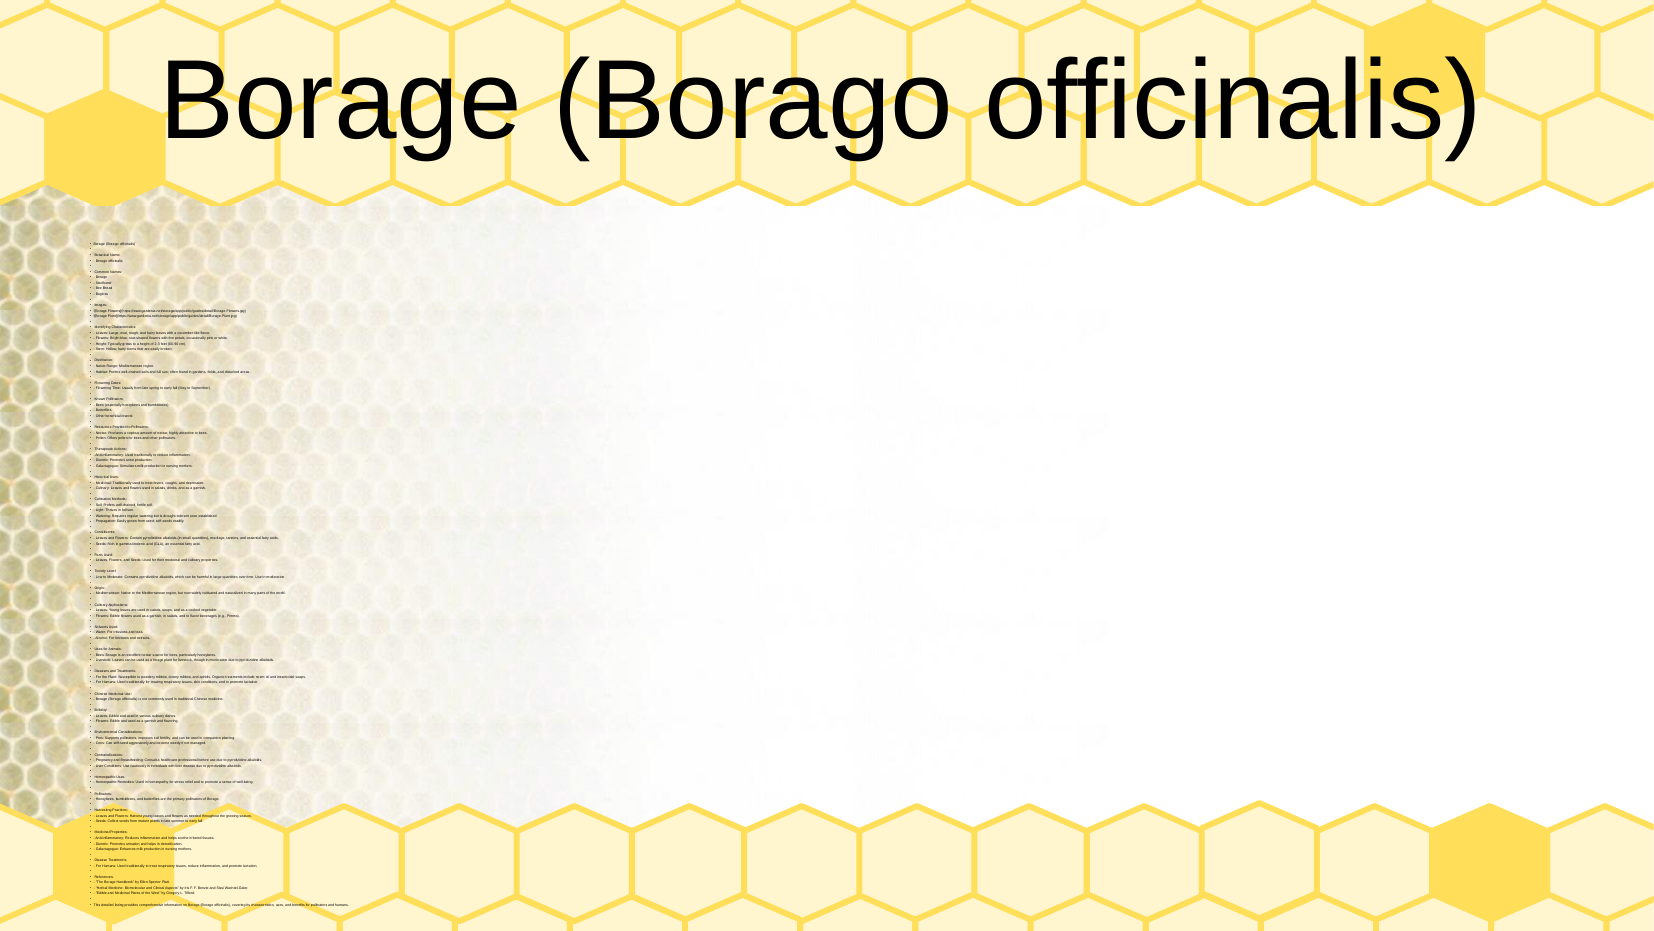

# Borage (Borago officinalis)
Borage (Borago officinalis)
 Botanical Name:
- Borago officinalis
 Common Names:
- Borage
- Starflower
- Bee Bread
- Bugloss
 Images:
 Identifying Characteristics:
- Leaves: Large, oval, rough, and hairy leaves with a cucumber-like flavor.
- Flowers: Bright blue, star-shaped flowers with five petals, occasionally pink or white.
- Height: Typically grows to a height of 2-3 feet (60-90 cm).
- Stem: Hollow, hairy stems that are easily broken.
 Distribution:
- Native Range: Mediterranean region.
- Habitat: Prefers well-drained soils and full sun; often found in gardens, fields, and disturbed areas.
 Flowering Dates:
- Flowering Time: Usually from late spring to early fall (May to September).
 Known Pollinators:
- Bees (especially honeybees and bumblebees)
- Butterflies
- Other beneficial insects
 Resources Provided to Pollinators:
- Nectar: Produces a copious amount of nectar, highly attractive to bees.
- Pollen: Offers pollen for bees and other pollinators.
 Therapeutic Actions:
- Anti-inflammatory: Used traditionally to reduce inflammation.
- Diuretic: Promotes urine production.
- Galactagogue: Stimulates milk production in nursing mothers.
 Historical Uses:
- Medicinal: Traditionally used to treat fevers, coughs, and depression.
- Culinary: Leaves and flowers used in salads, drinks, and as a garnish.
 Cultivation Methods:
- Soil: Prefers well-drained, fertile soil.
- Light: Thrives in full sun.
- Watering: Requires regular watering but is drought-tolerant once established.
- Propagation: Easily grown from seed; self-seeds readily.
 Constituents:
- Leaves and Flowers: Contain pyrrolizidine alkaloids (in small quantities), mucilage, tannins, and essential fatty acids.
- Seeds: Rich in gamma-linolenic acid (GLA), an essential fatty acid.
 Parts Used:
- Leaves, Flowers, and Seeds: Used for their medicinal and culinary properties.
 Toxicity Level:
- Low to Moderate: Contains pyrrolizidine alkaloids, which can be harmful in large quantities over time. Use in moderation.
 Origin:
- Mediterranean: Native to the Mediterranean region, but now widely cultivated and naturalized in many parts of the world.
 Culinary Applications:
- Leaves: Young leaves are used in salads, soups, and as a cooked vegetable.
- Flowers: Edible flowers used as a garnish, in salads, and to flavor beverages (e.g., Pimms).
 Solvents Used:
- Water: For infusions and teas.
- Alcohol: For tinctures and extracts.
 Uses for Animals:
- Bees: Borage is an excellent nectar source for bees, particularly honeybees.
- Livestock: Leaves can be used as a forage plant for livestock, though in moderation due to pyrrolizidine alkaloids.
 Diseases and Treatments:
- For the Plant: Susceptible to powdery mildew, downy mildew, and aphids. Organic treatments include neem oil and insecticidal soaps.
- For Humans: Used traditionally for treating respiratory issues, skin conditions, and to promote lactation.
 Chinese Medicinal Use:
- Borage (Borago officinalis) is not commonly used in traditional Chinese medicine.
 Edibility:
- Leaves: Edible and used in various culinary dishes.
- Flowers: Edible and used as a garnish and flavoring.
 Environmental Considerations:
- Pros: Supports pollinators, improves soil fertility, and can be used in companion planting.
- Cons: Can self-seed aggressively and become weedy if not managed.
 Contraindications:
- Pregnancy and Breastfeeding: Consult a healthcare professional before use due to pyrrolizidine alkaloids.
- Liver Conditions: Use cautiously in individuals with liver disease due to pyrrolizidine alkaloids.
 Homeopathic Uses:
- Homeopathic Remedies: Used in homeopathy for stress relief and to promote a sense of well-being.
 Pollinators:
- Honeybees, bumblebees, and butterflies are the primary pollinators of Borage.
 Harvesting Practices:
- Leaves and Flowers: Harvest young leaves and flowers as needed throughout the growing season.
- Seeds: Collect seeds from mature plants in late summer to early fall.
 Medicinal Properties:
- Anti-inflammatory: Reduces inflammation and helps soothe irritated tissues.
- Diuretic: Promotes urination and helps in detoxification.
- Galactagogue: Enhances milk production in nursing mothers.
 Disease Treatments:
- For Humans: Used traditionally to treat respiratory issues, reduce inflammation, and promote lactation.
 References:
- "The Borage Handbook" by Ellen Spector Platt.
- "Herbal Medicine: Biomolecular and Clinical Aspects" by Iris F. F. Benzie and Sissi Wachtel-Galor.
- "Edible and Medicinal Plants of the West" by Gregory L. Tilford.
This detailed listing provides comprehensive information on Borage (Borago officinalis), covering its characteristics, uses, and benefits for pollinators and humans.